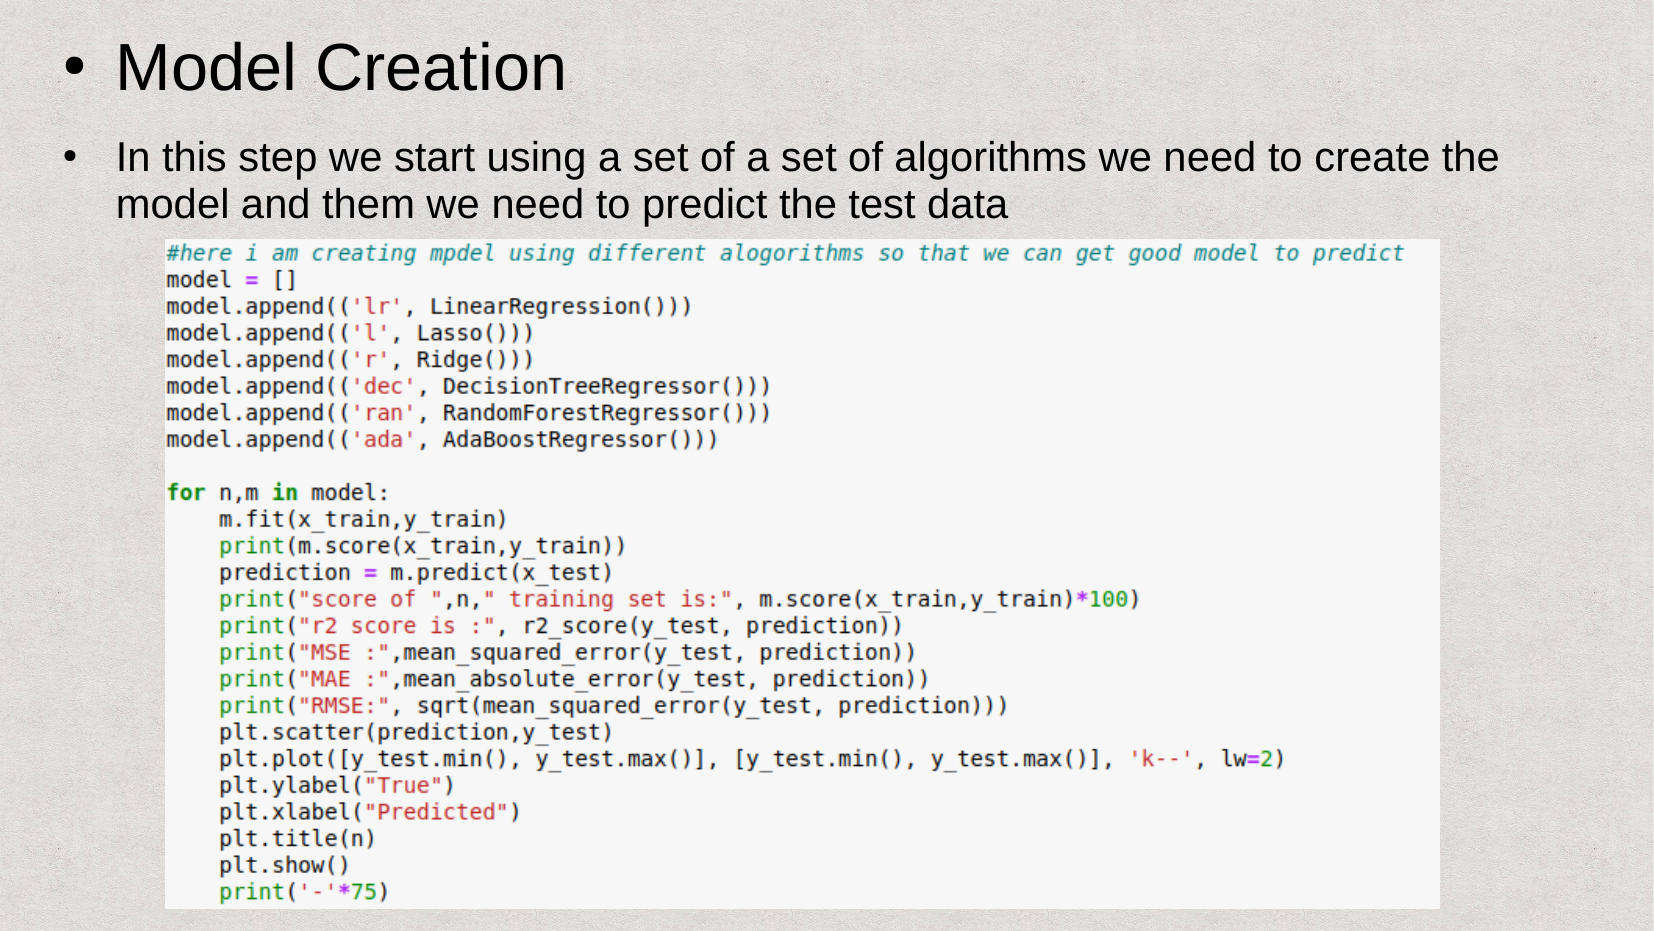

# Model Creation
In this step we start using a set of a set of algorithms we need to create the model and them we need to predict the test data